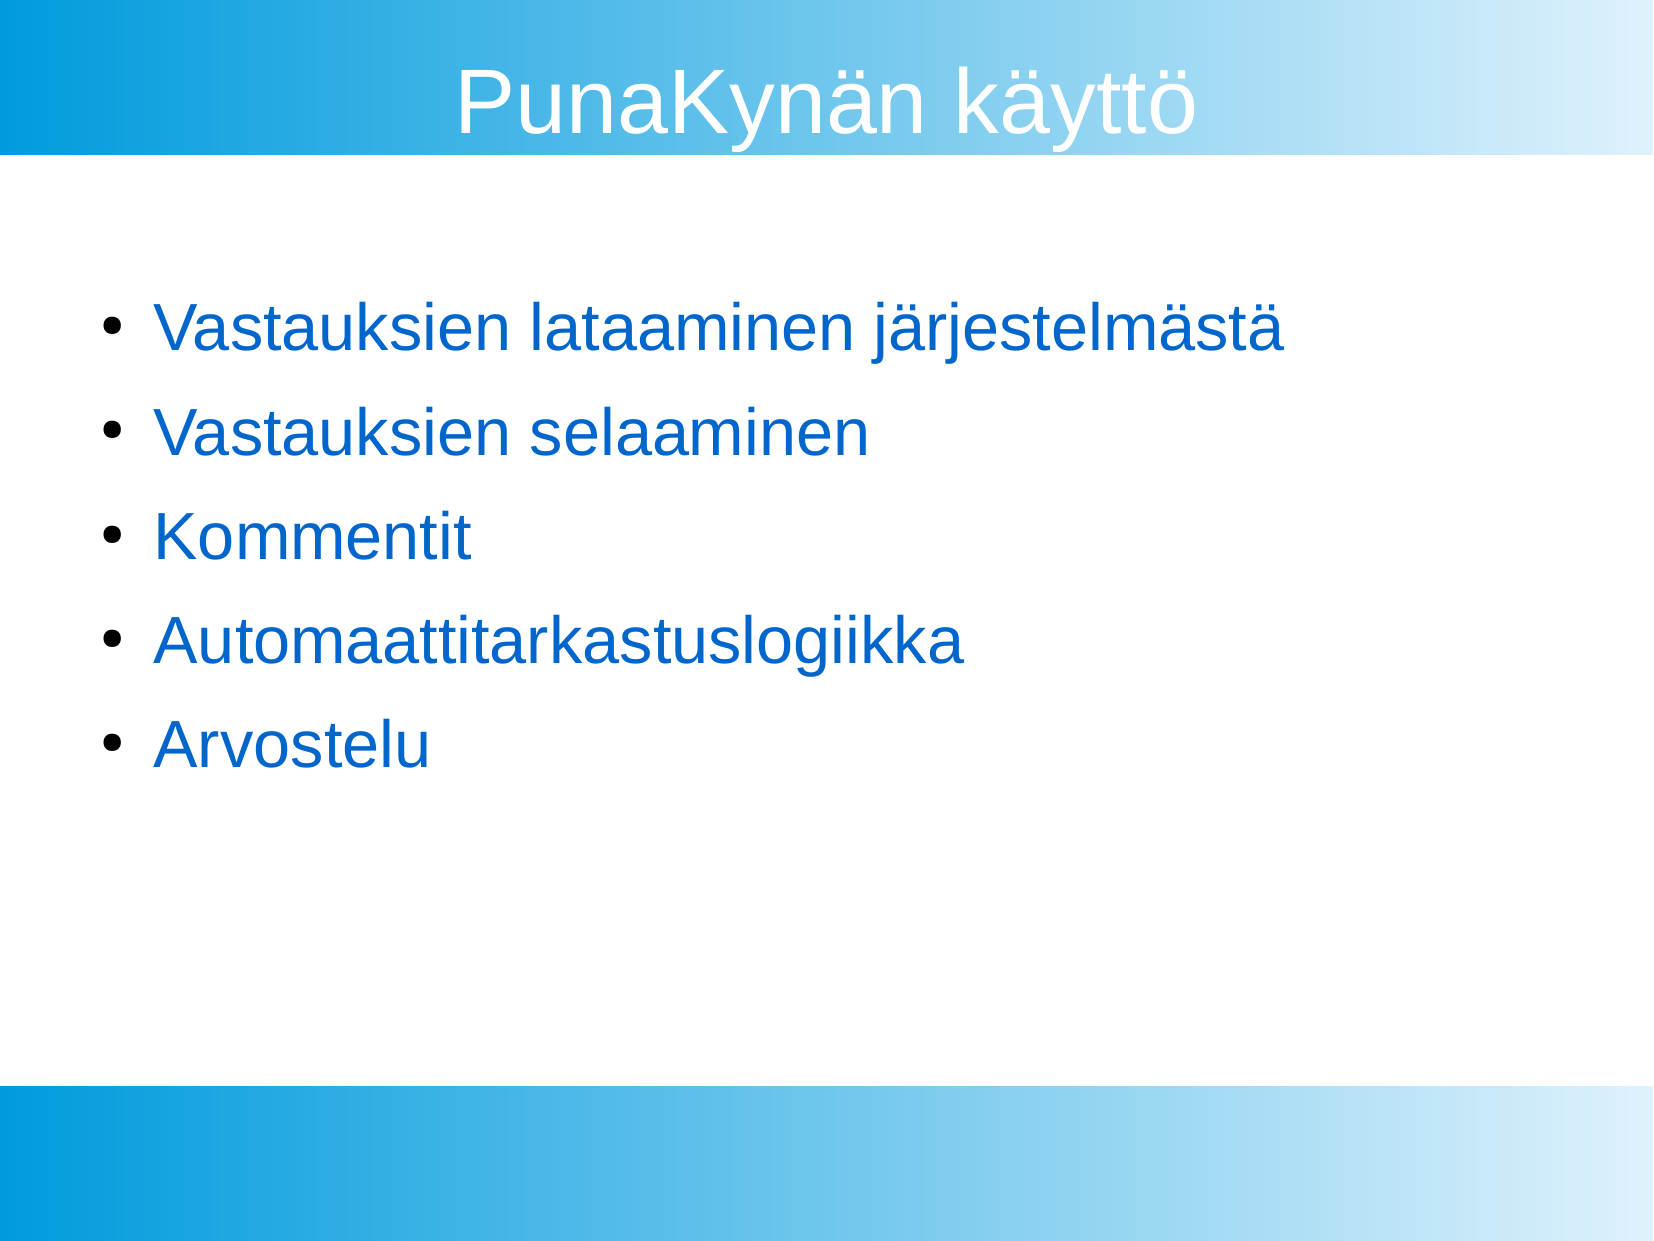

# PunaKynän käyttö
Vastauksien lataaminen järjestelmästä
Vastauksien selaaminen
Kommentit
Automaattitarkastuslogiikka
Arvostelu